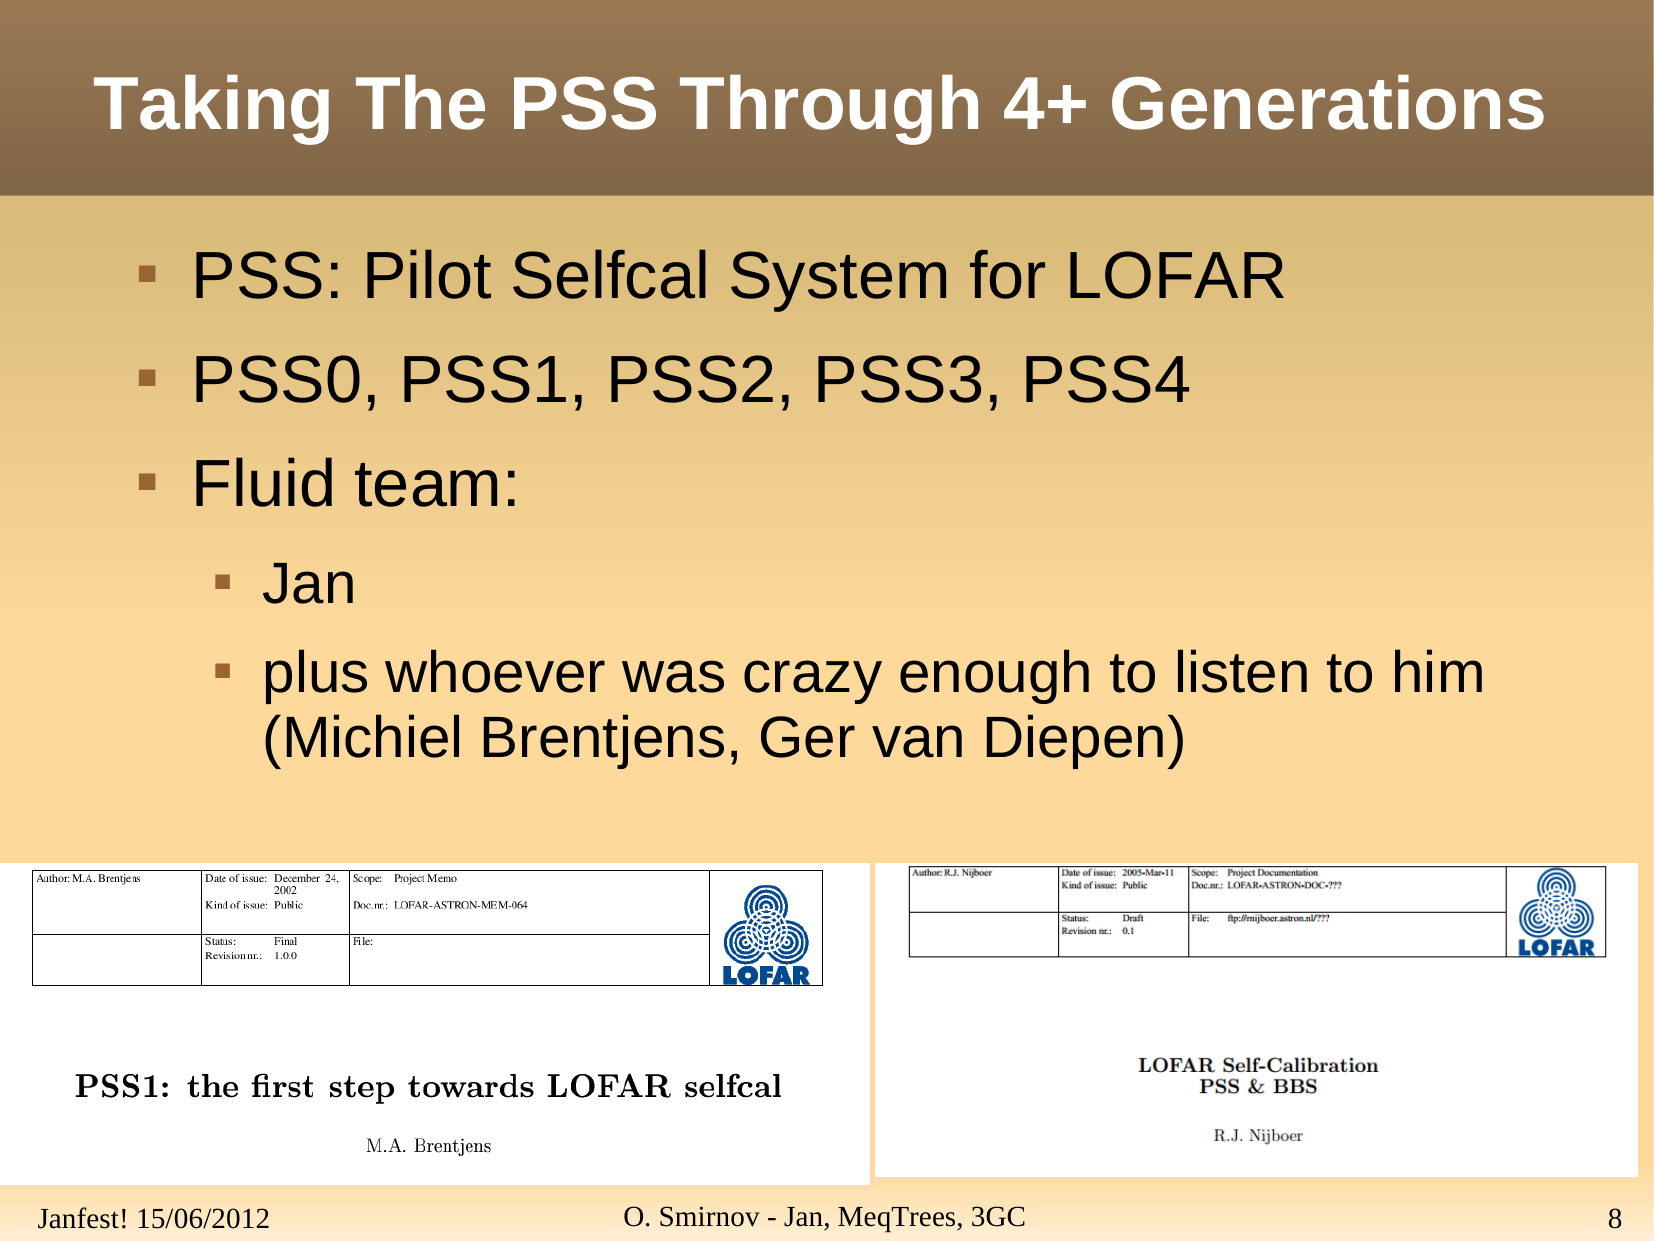

# Taking The PSS Through 4+ Generations
PSS: Pilot Selfcal System for LOFAR
PSS0, PSS1, PSS2, PSS3, PSS4
Fluid team:
Jan
plus whoever was crazy enough to listen to him (Michiel Brentjens, Ger van Diepen)
O. Smirnov - Jan, MeqTrees, 3GC
Janfest! 15/06/2012
8